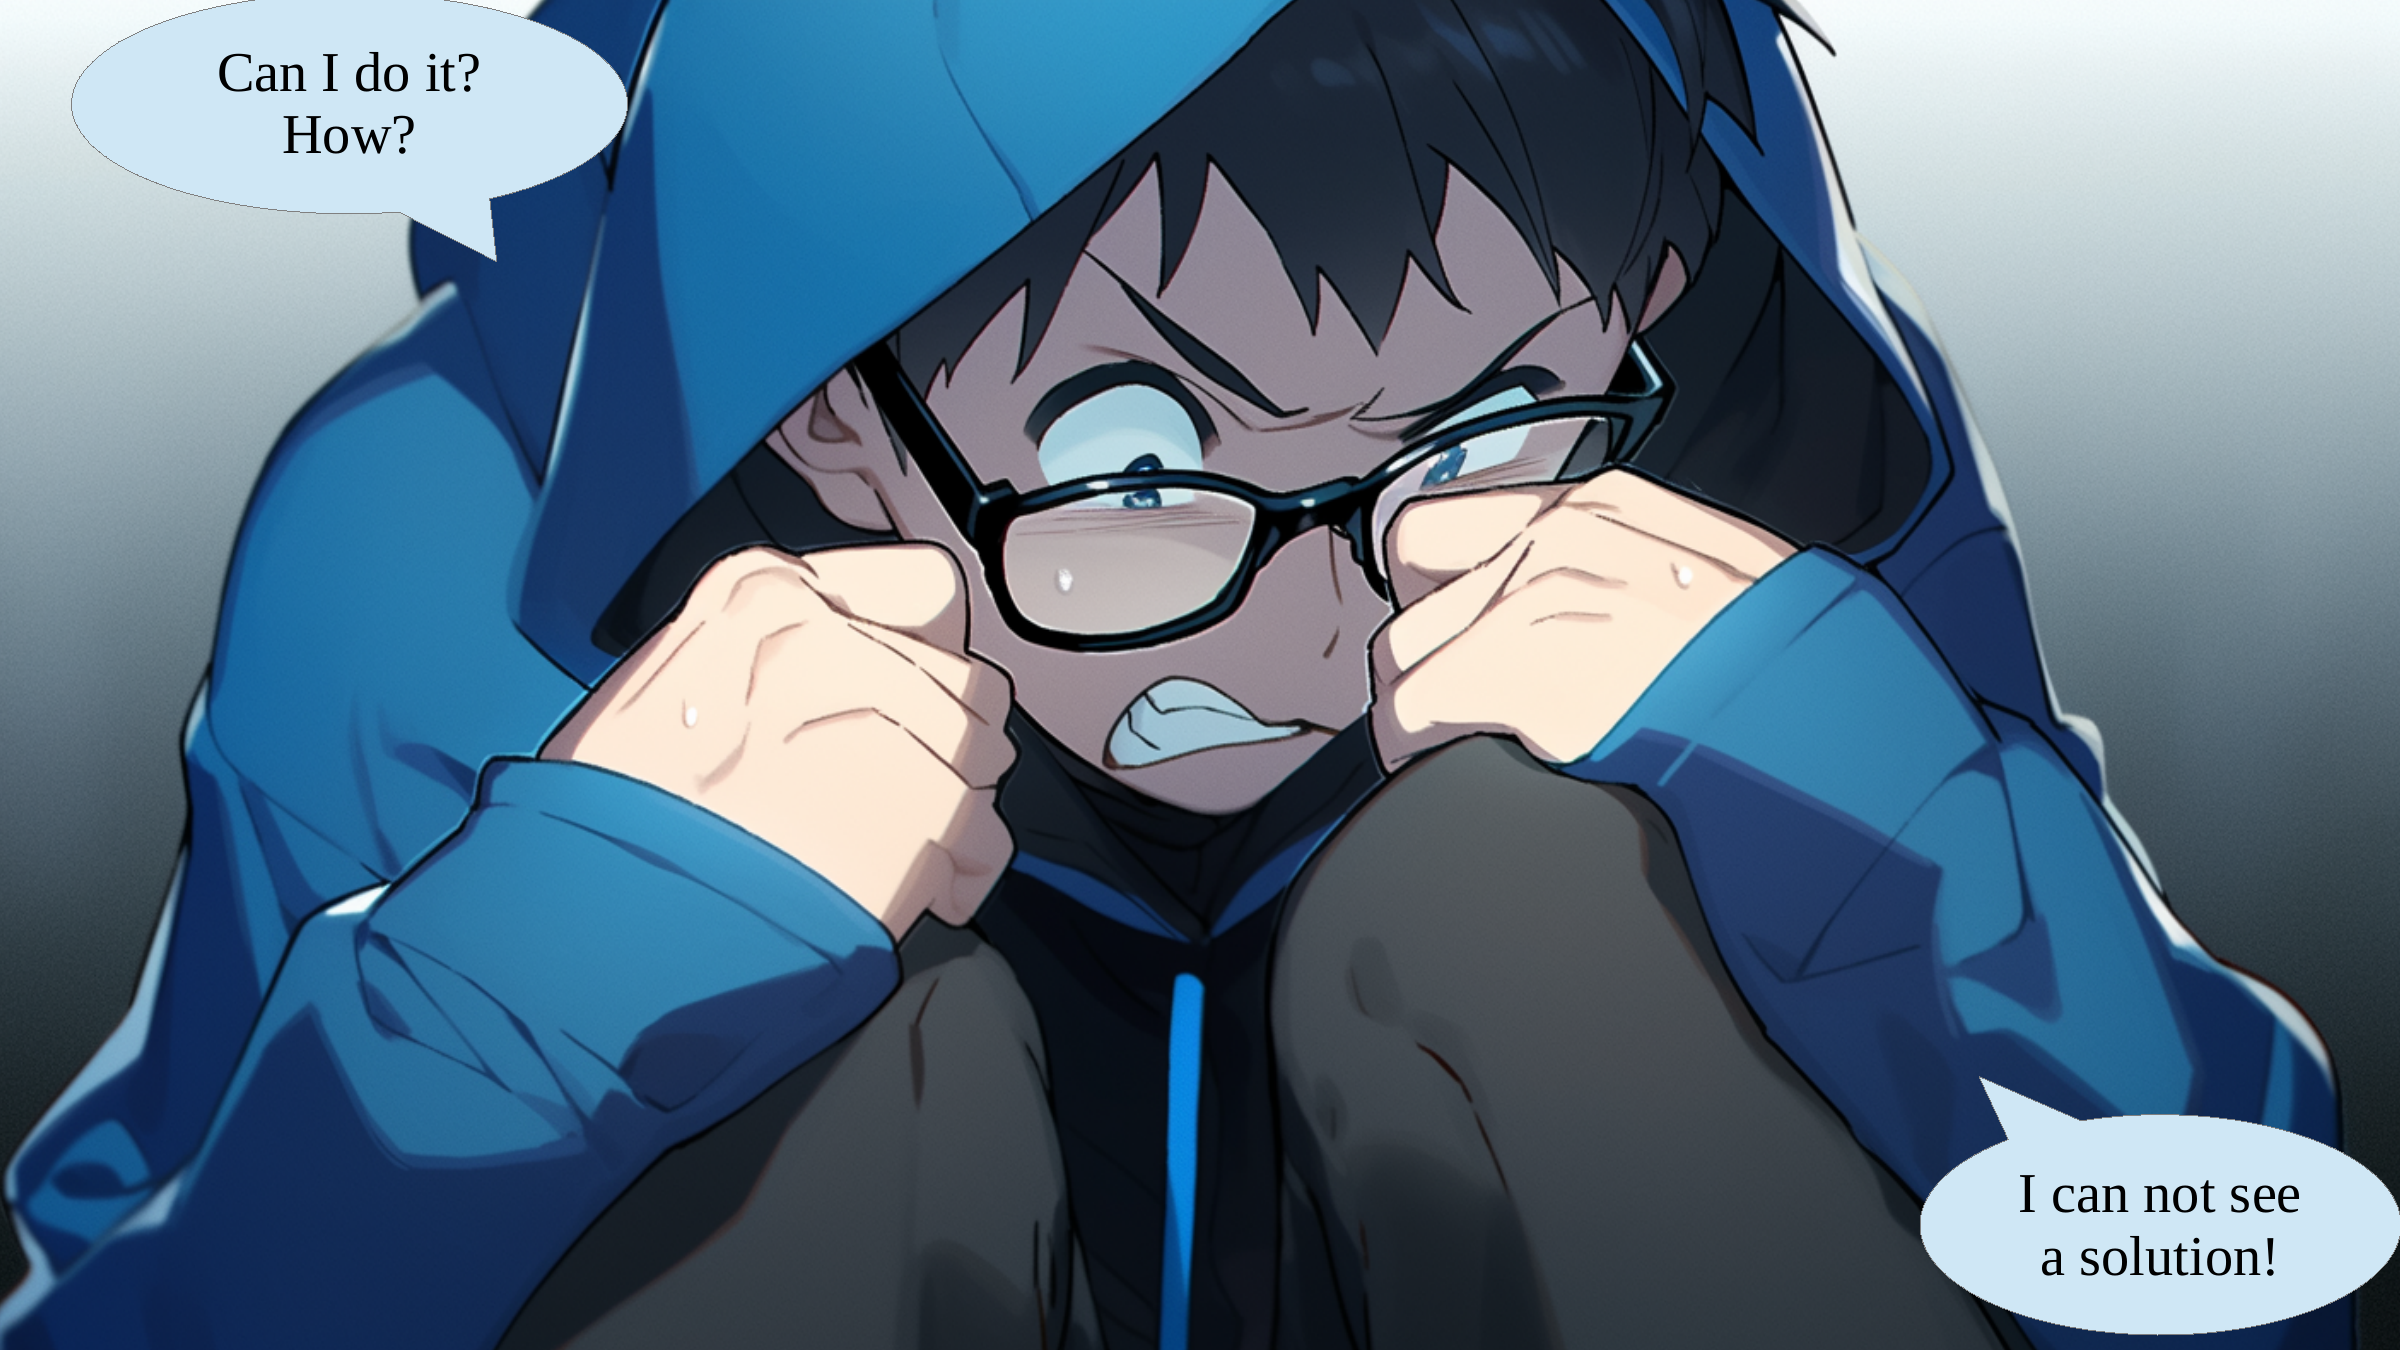

Can I do it?
How?
I can not see
a solution!